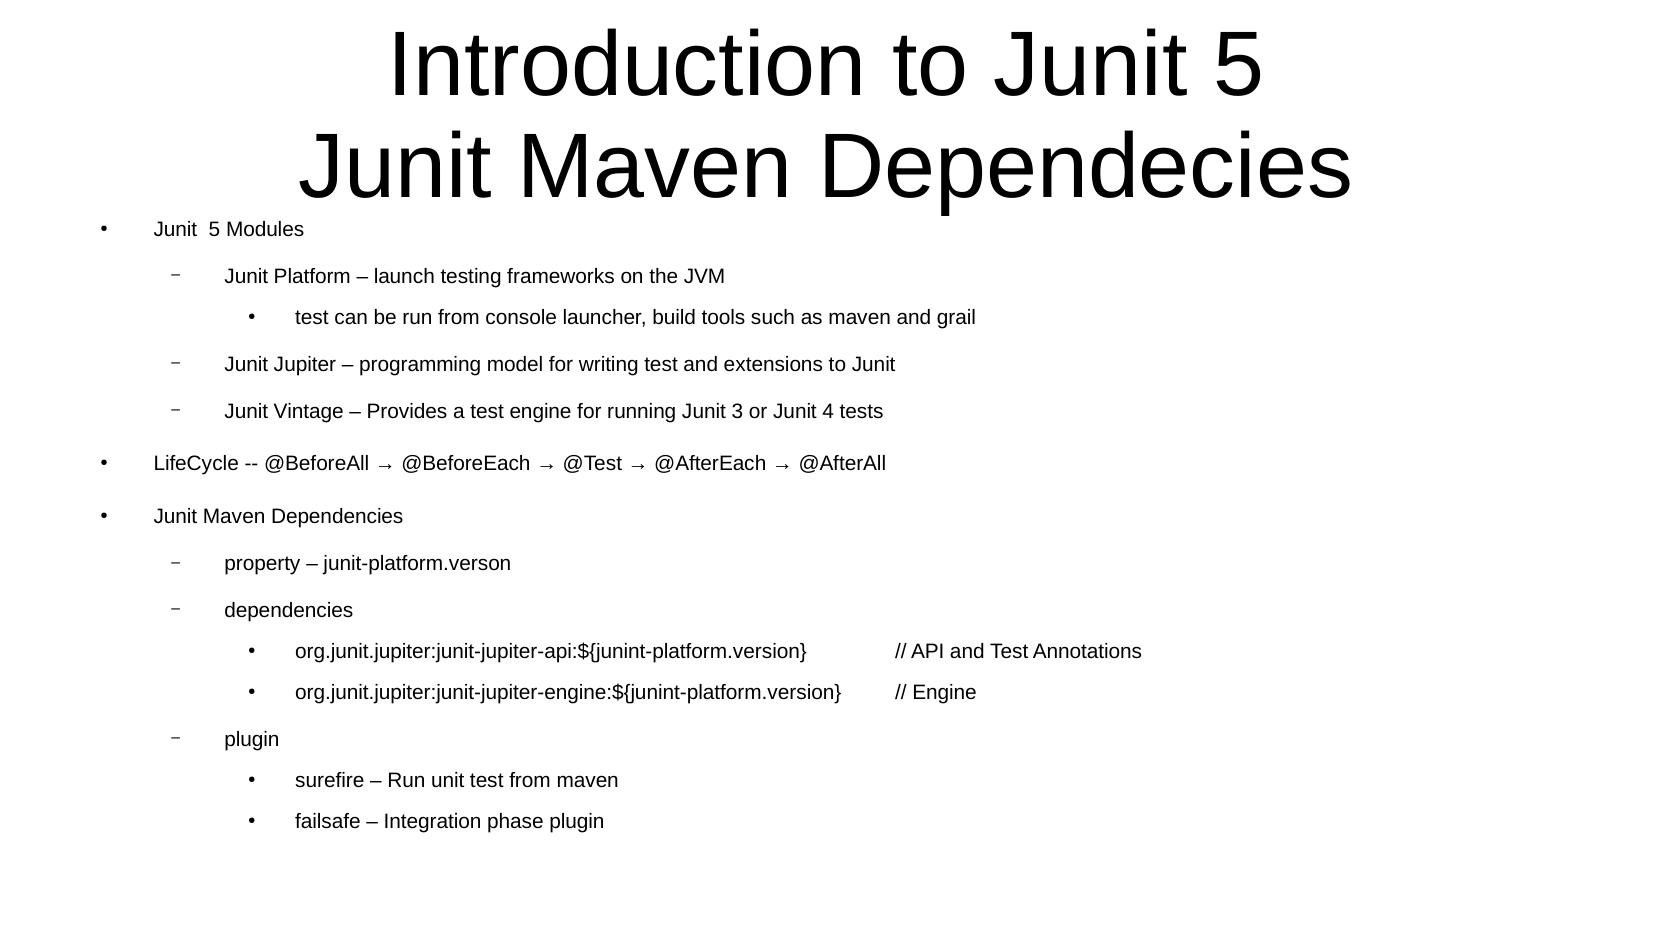

# Introduction to Junit 5 Junit Maven Dependecies
Junit 5 Modules
Junit Platform – launch testing frameworks on the JVM
test can be run from console launcher, build tools such as maven and grail
Junit Jupiter – programming model for writing test and extensions to Junit
Junit Vintage – Provides a test engine for running Junit 3 or Junit 4 tests
LifeCycle -- @BeforeAll → @BeforeEach → @Test → @AfterEach → @AfterAll
Junit Maven Dependencies
property – junit-platform.verson
dependencies
org.junit.jupiter:junit-jupiter-api:${junint-platform.version}		// API and Test Annotations
org.junit.jupiter:junit-jupiter-engine:${junint-platform.version}	// Engine
plugin
surefire – Run unit test from maven
failsafe – Integration phase plugin